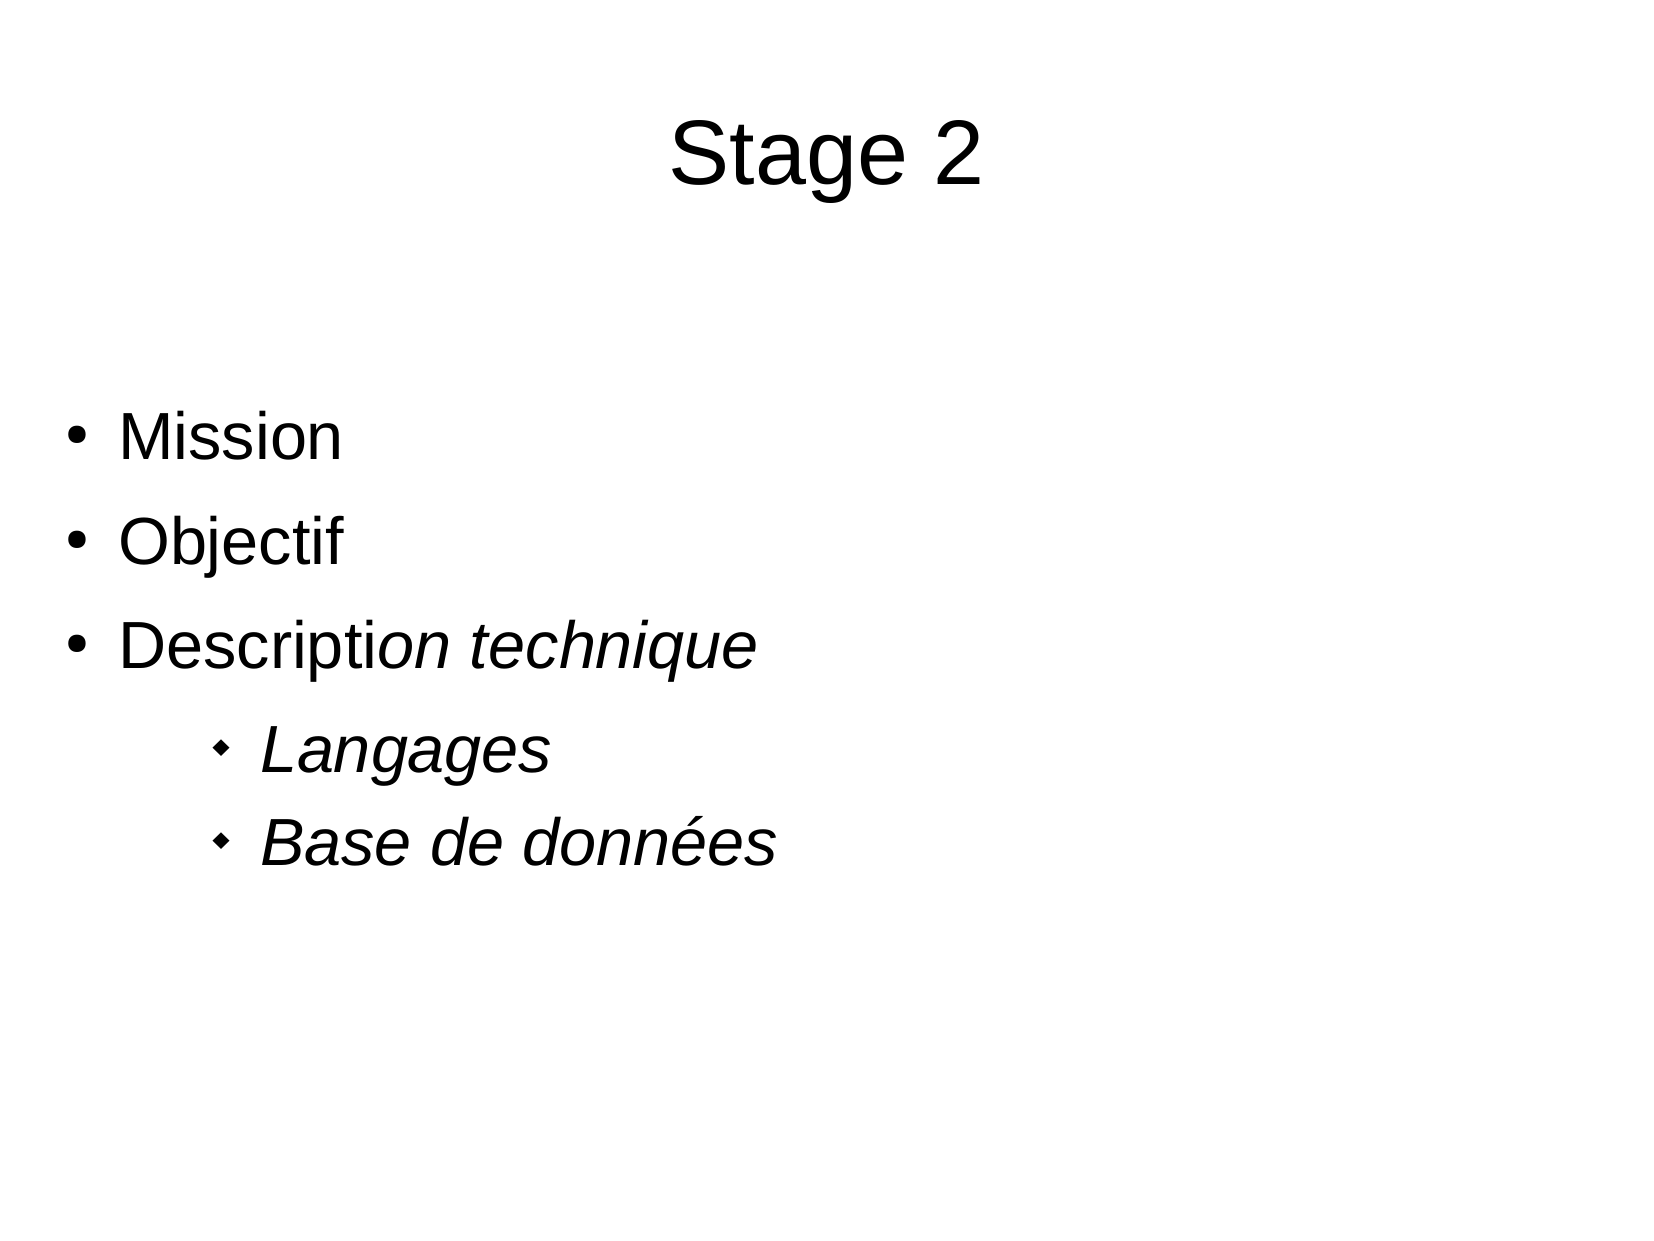

# Stage 2
Mission
Objectif
Description technique
Langages
Base de données